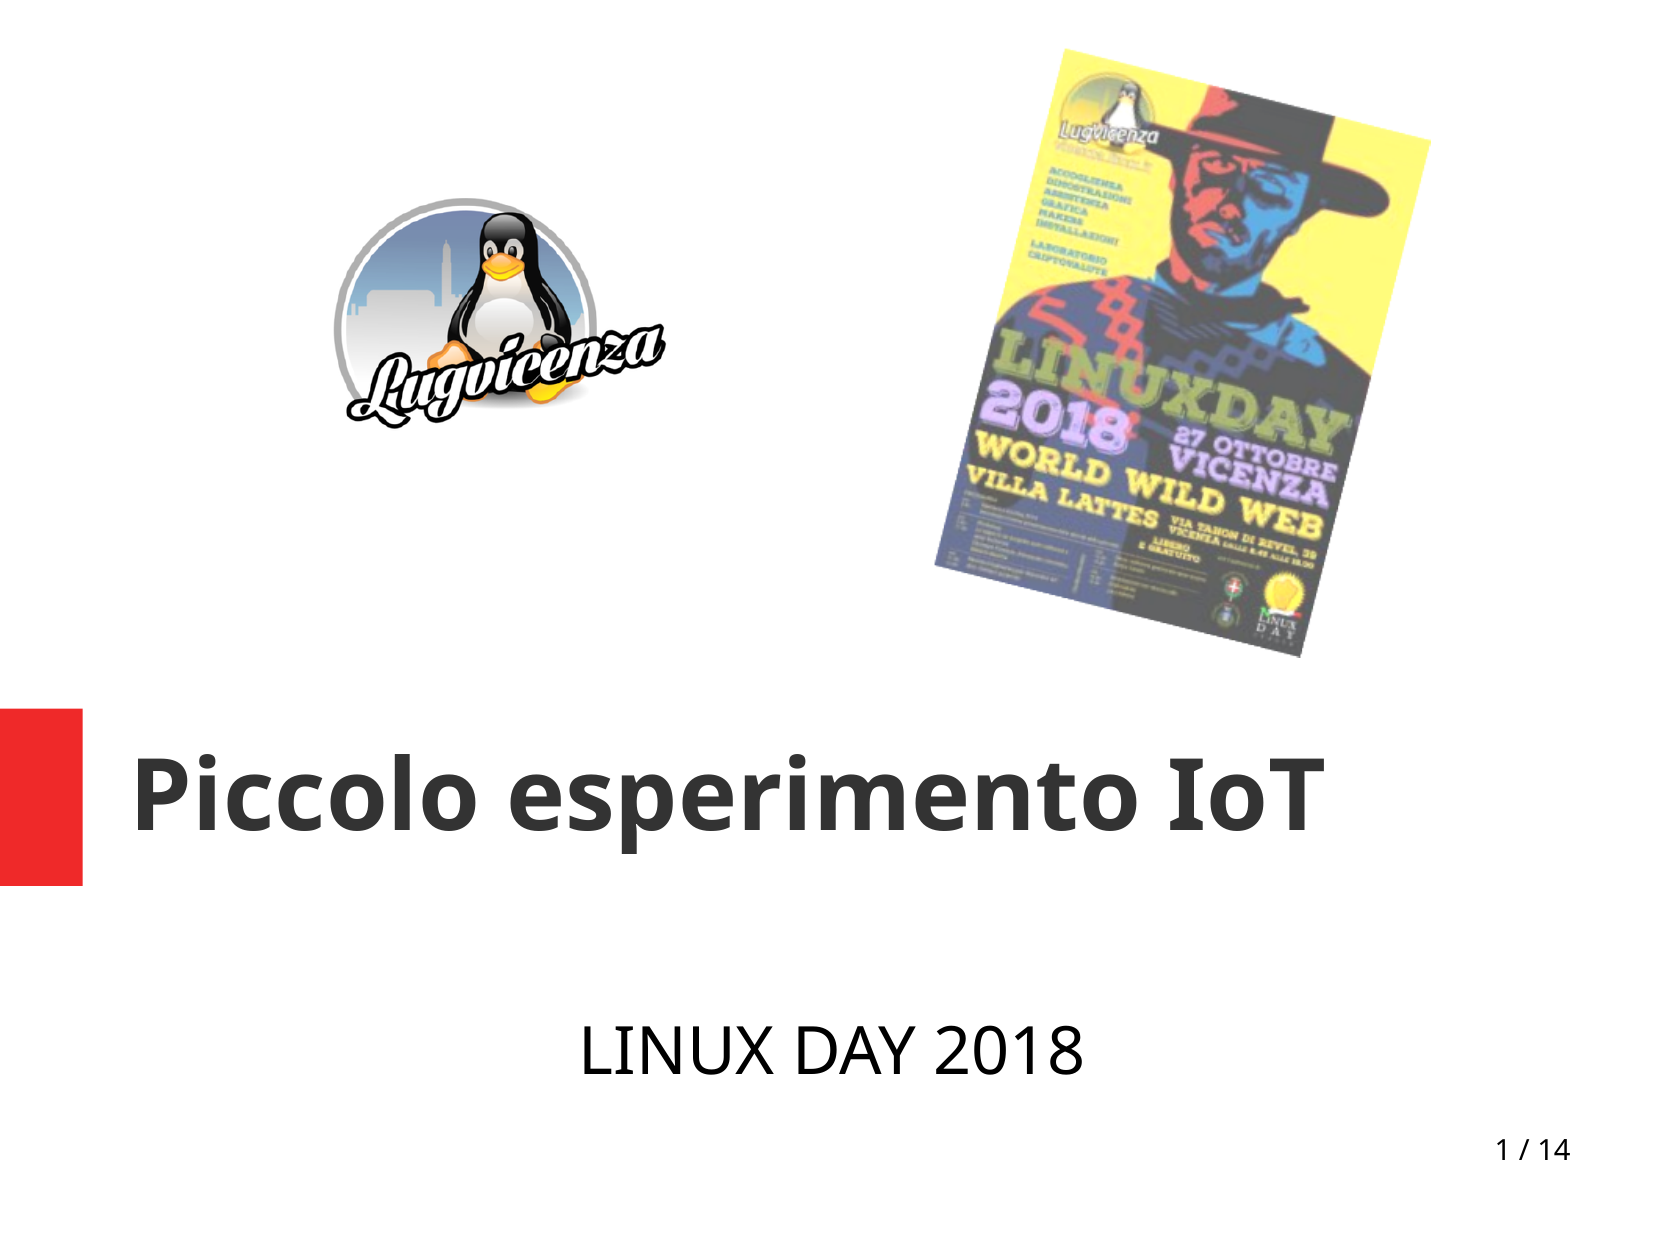

# Piccolo esperimento IoT
LINUX DAY 2018
1